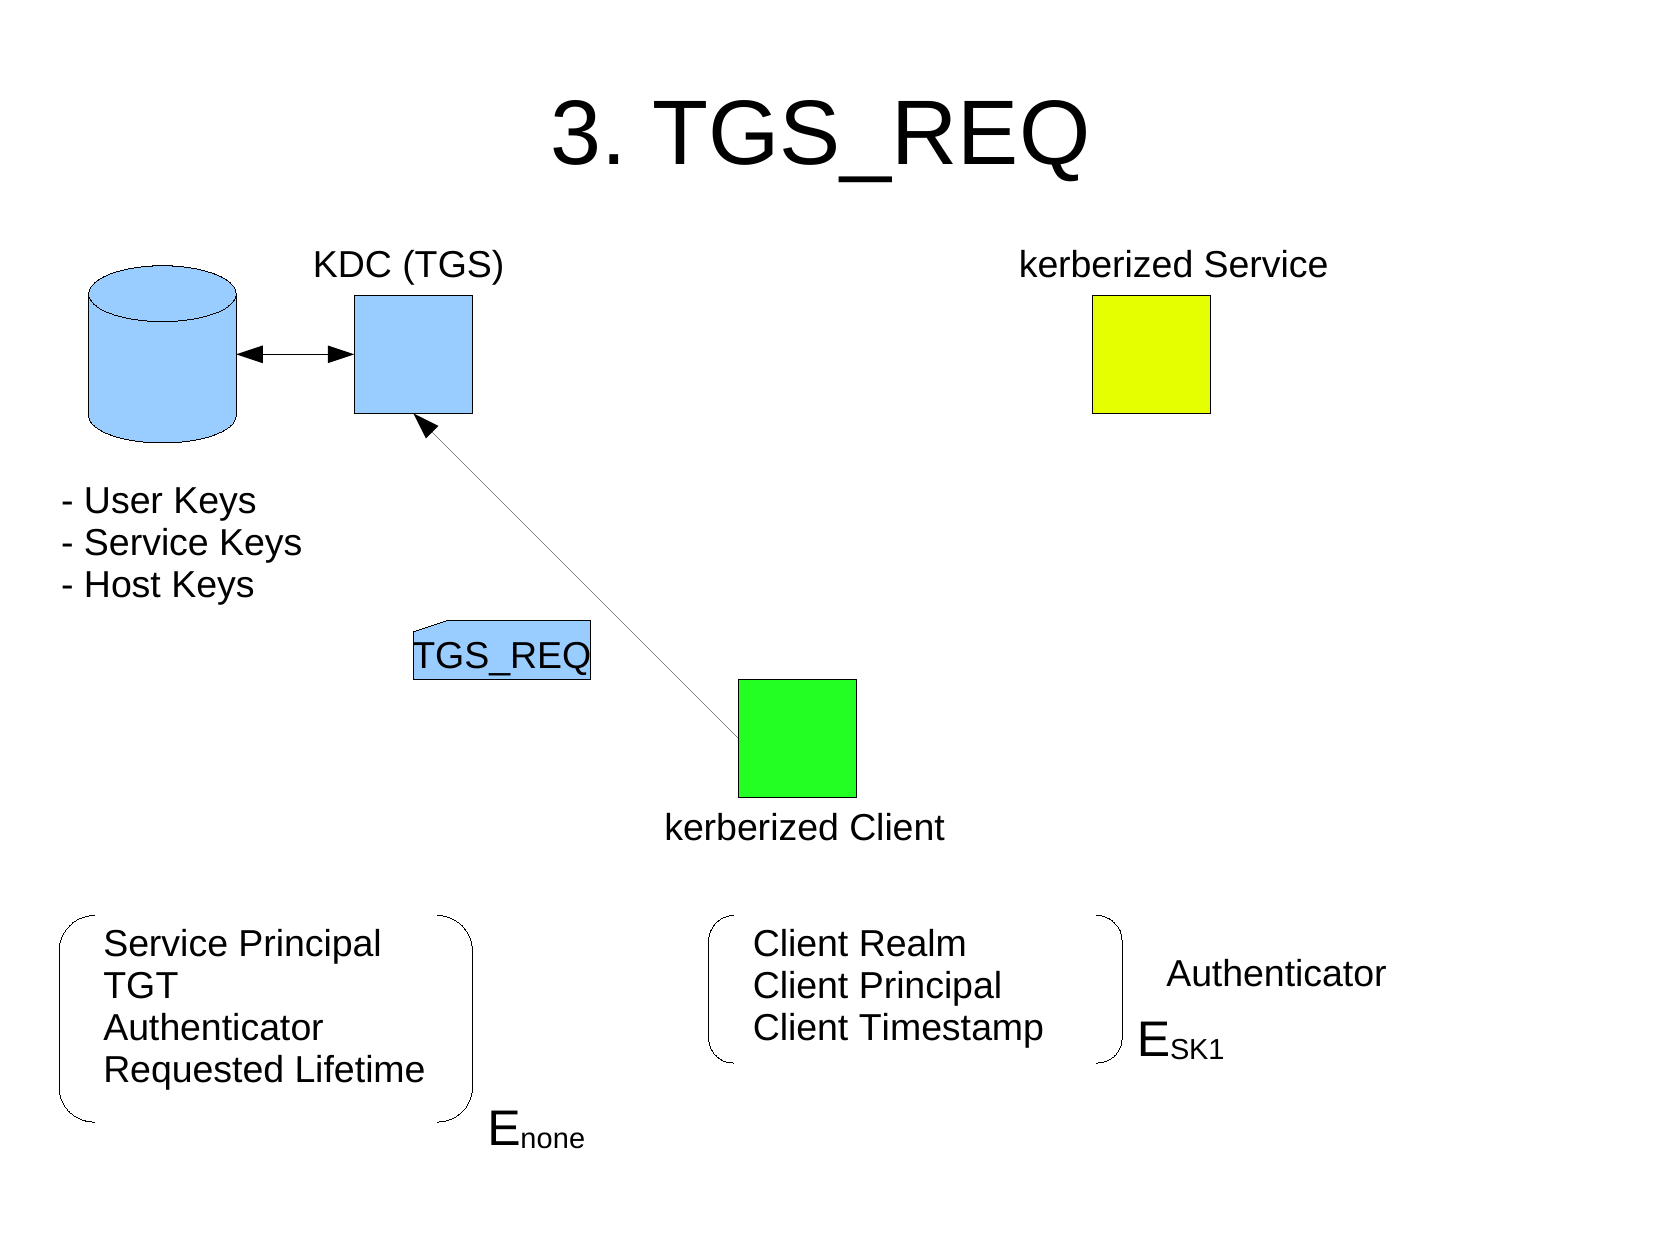

# 3. TGS_REQ
KDC (TGS)
kerberized Service
- User Keys
- Service Keys
- Host Keys
TGS_REQ
kerberized Client
Service Principal
TGT
Authenticator
Requested Lifetime
Client Realm
Client Principal
Client Timestamp
Authenticator
ESK1
Enone